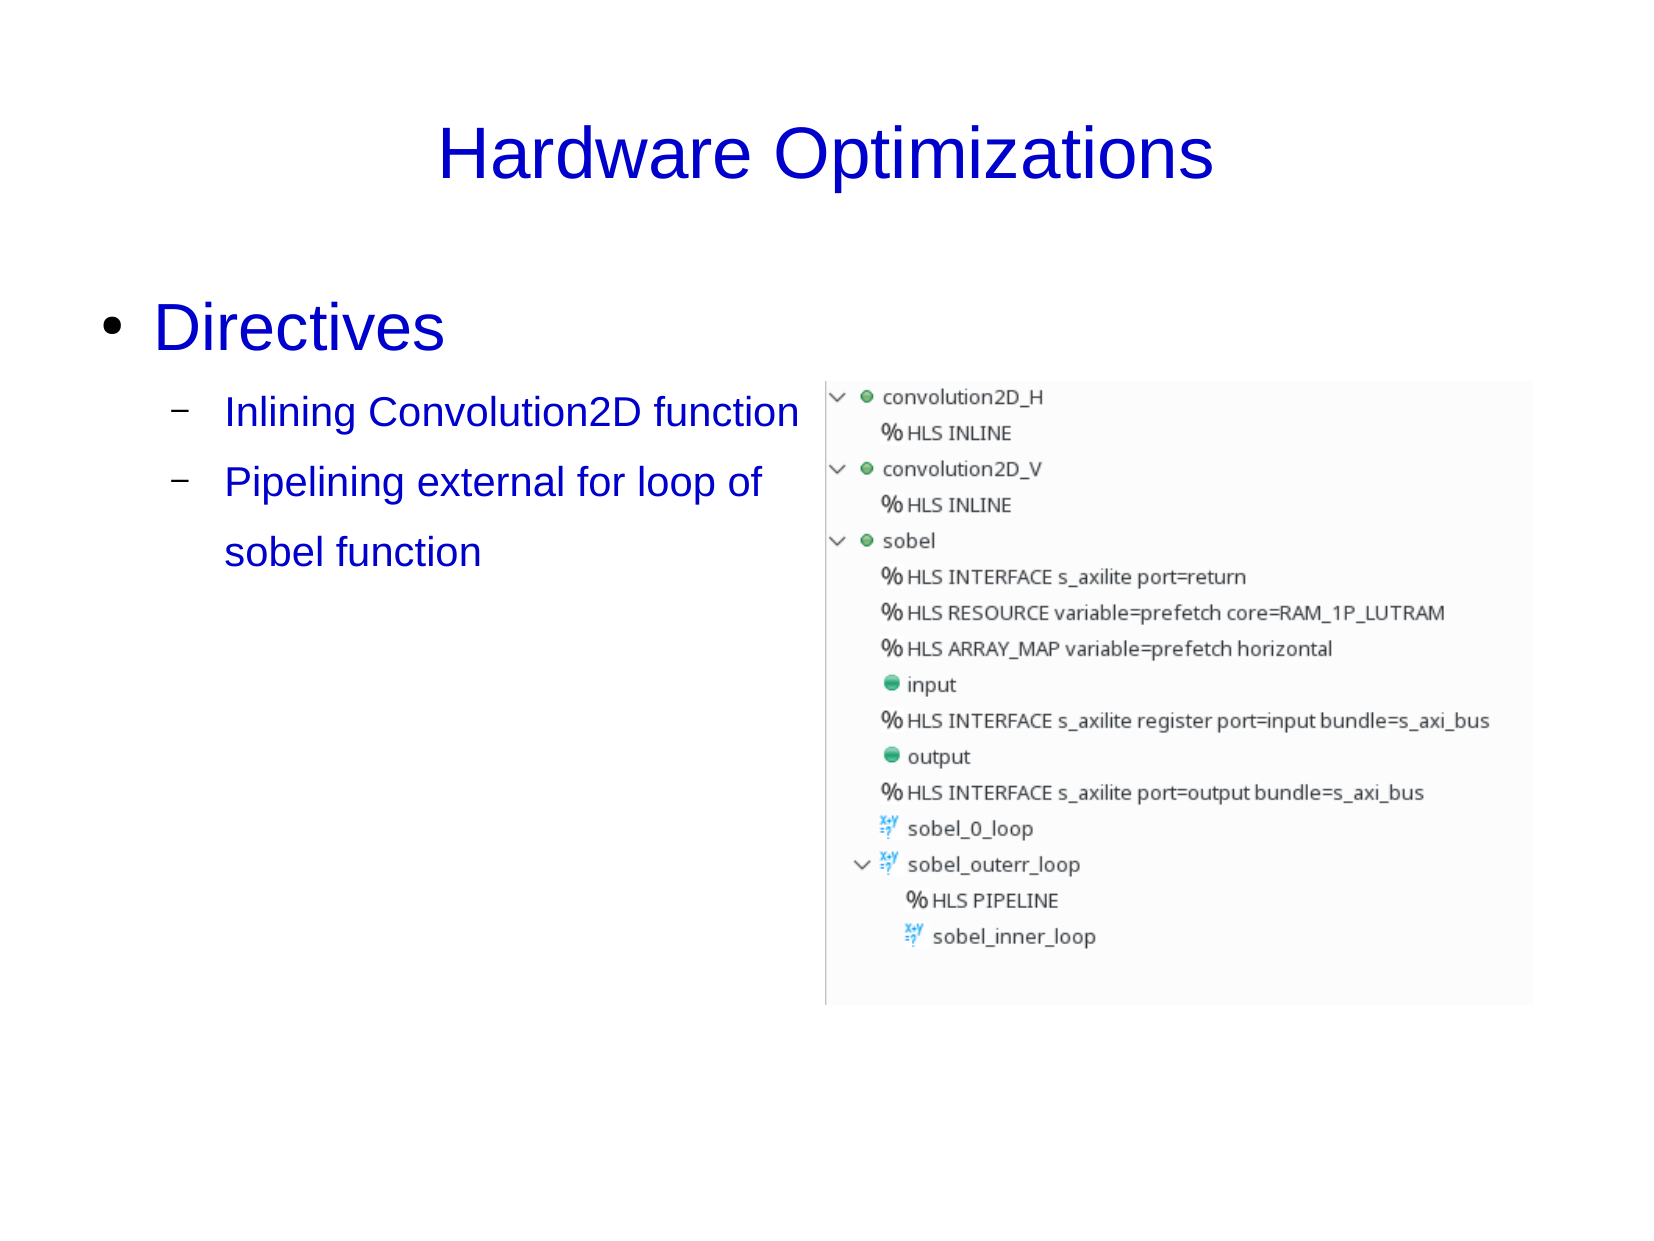

# Hardware Optimizations
Directives
Inlining Convolution2D function
Pipelining external for loop of
sobel function